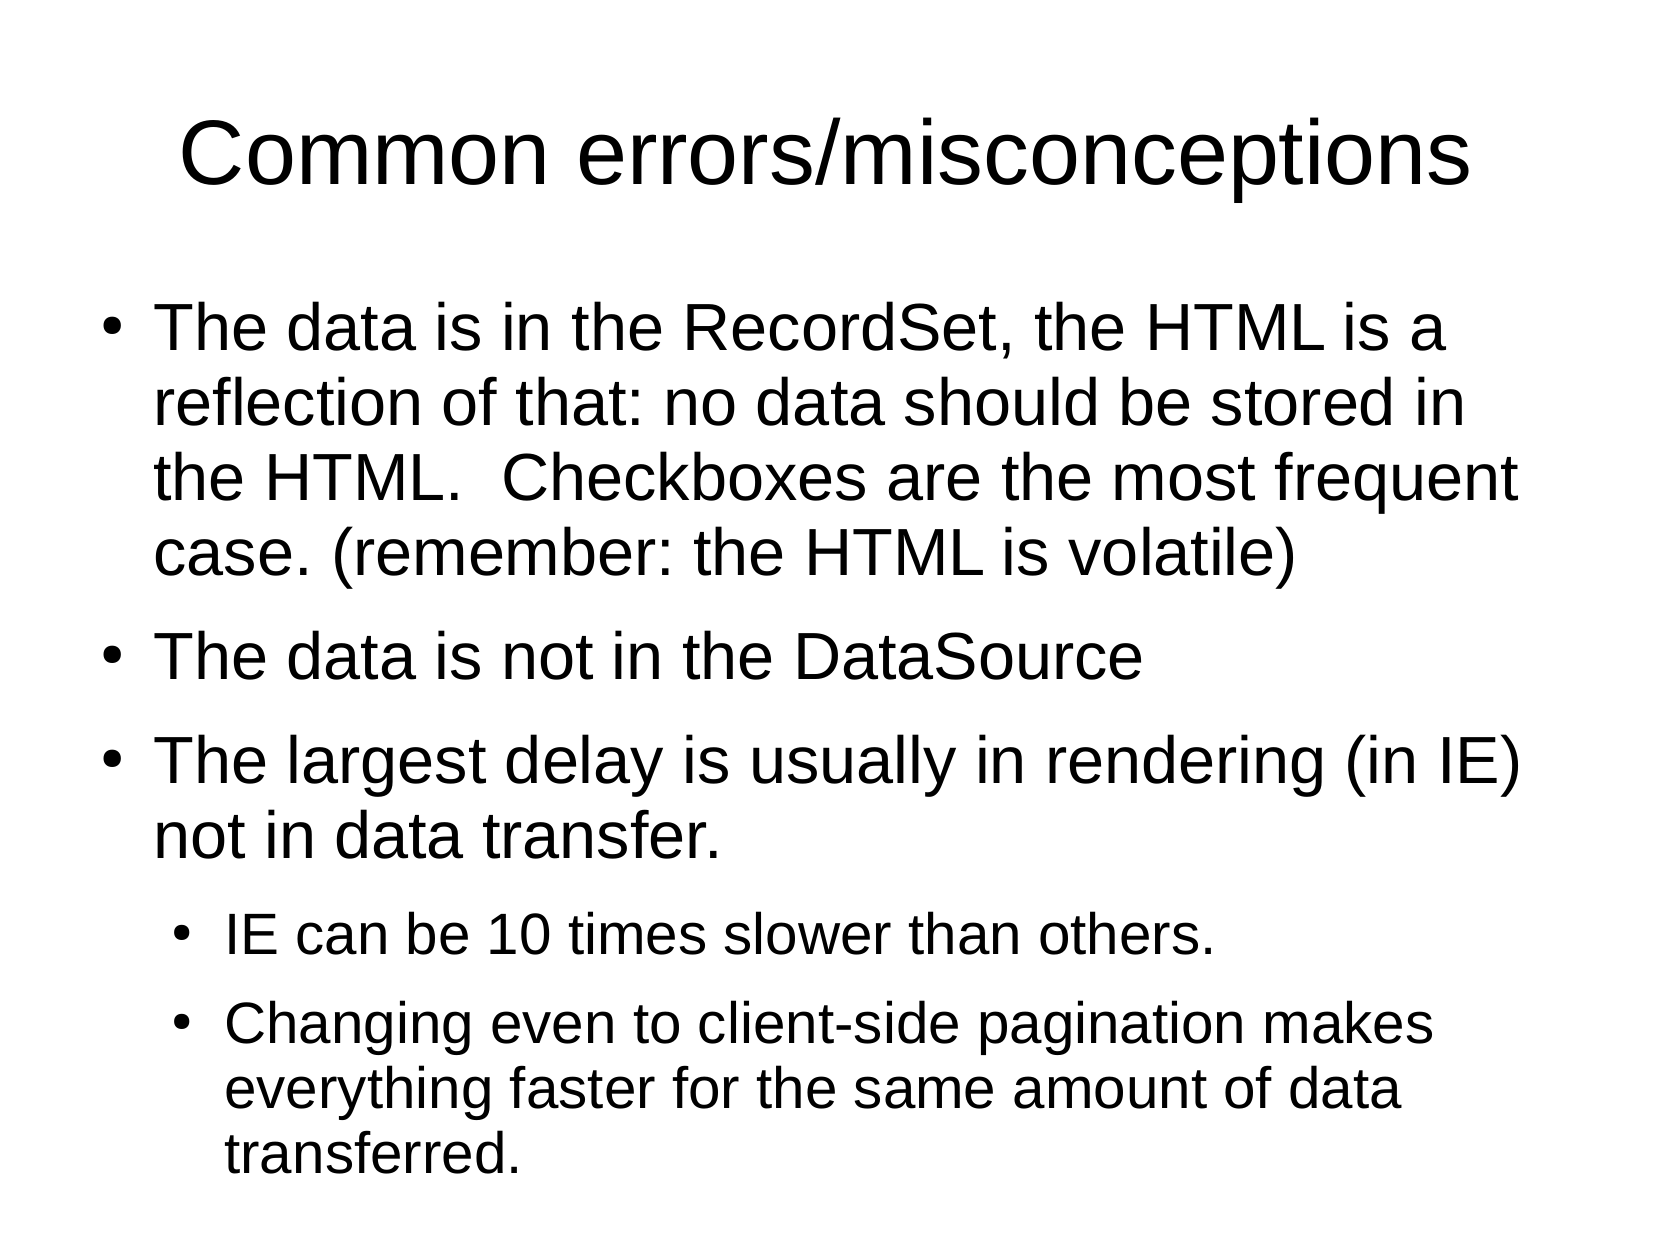

# Common errors/misconceptions
The data is in the RecordSet, the HTML is a reflection of that: no data should be stored in the HTML. Checkboxes are the most frequent case. (remember: the HTML is volatile)
The data is not in the DataSource
The largest delay is usually in rendering (in IE) not in data transfer.
IE can be 10 times slower than others.
Changing even to client-side pagination makes everything faster for the same amount of data transferred.